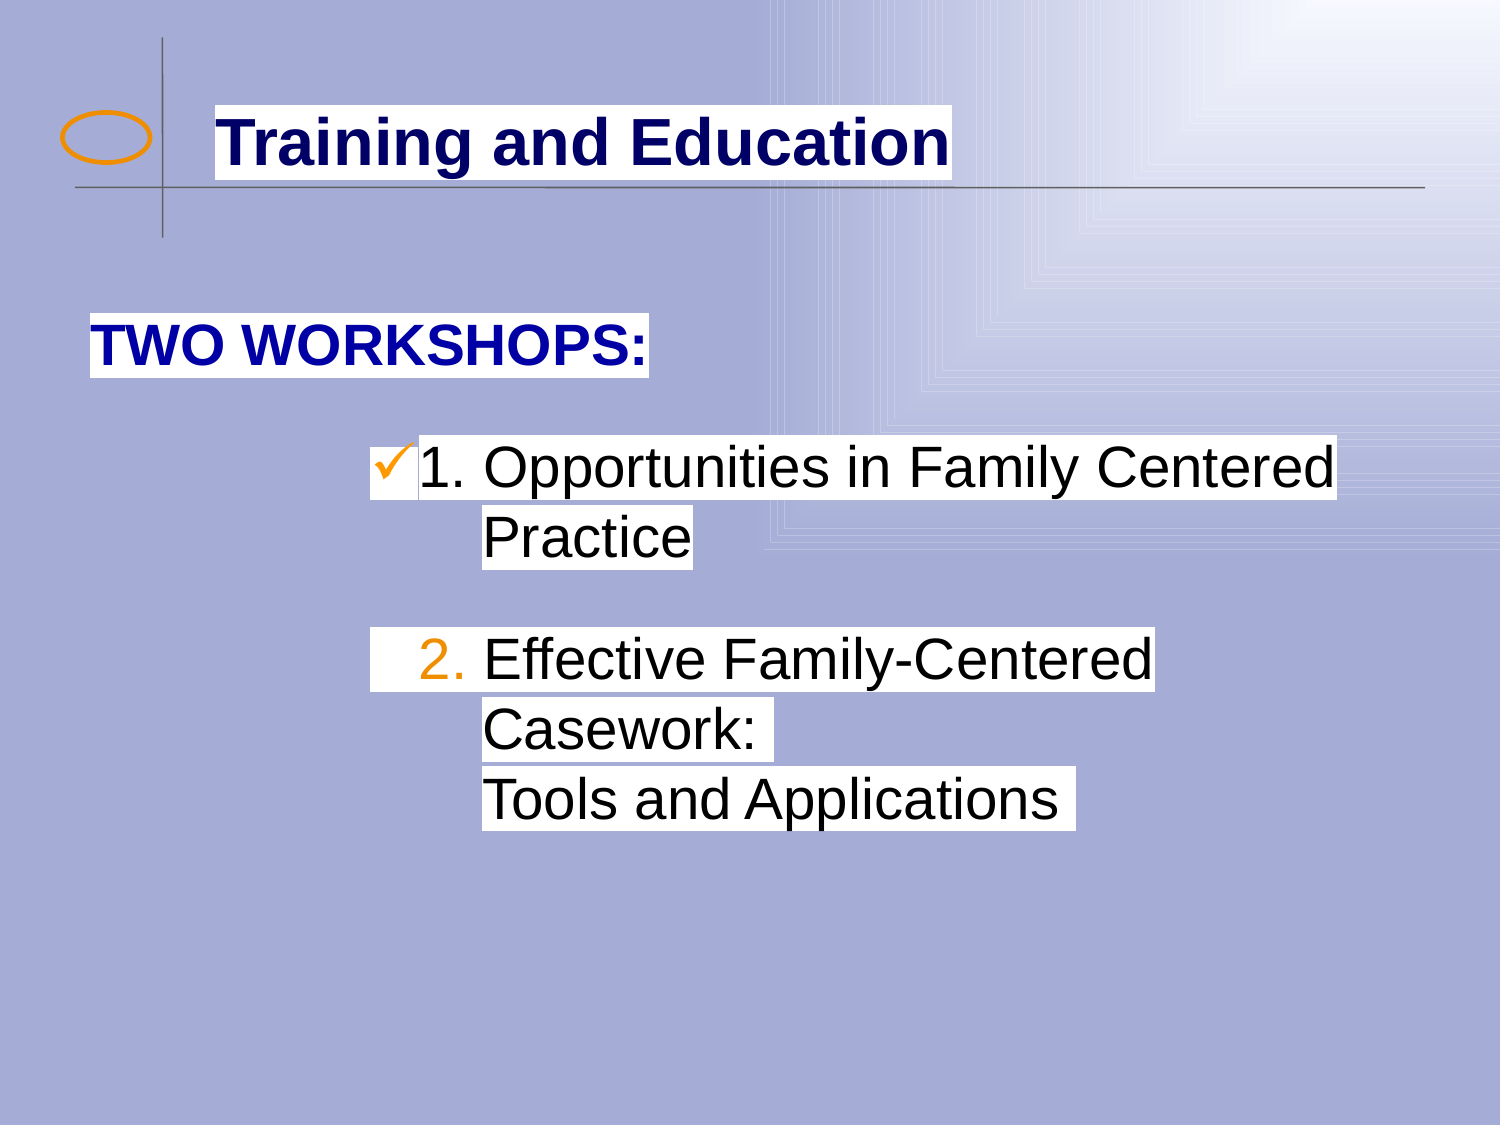

# Training and Education
TWO WORKSHOPS:
1. Opportunities in Family Centered Practice
 2. Effective Family-Centered Casework:
Tools and Applications